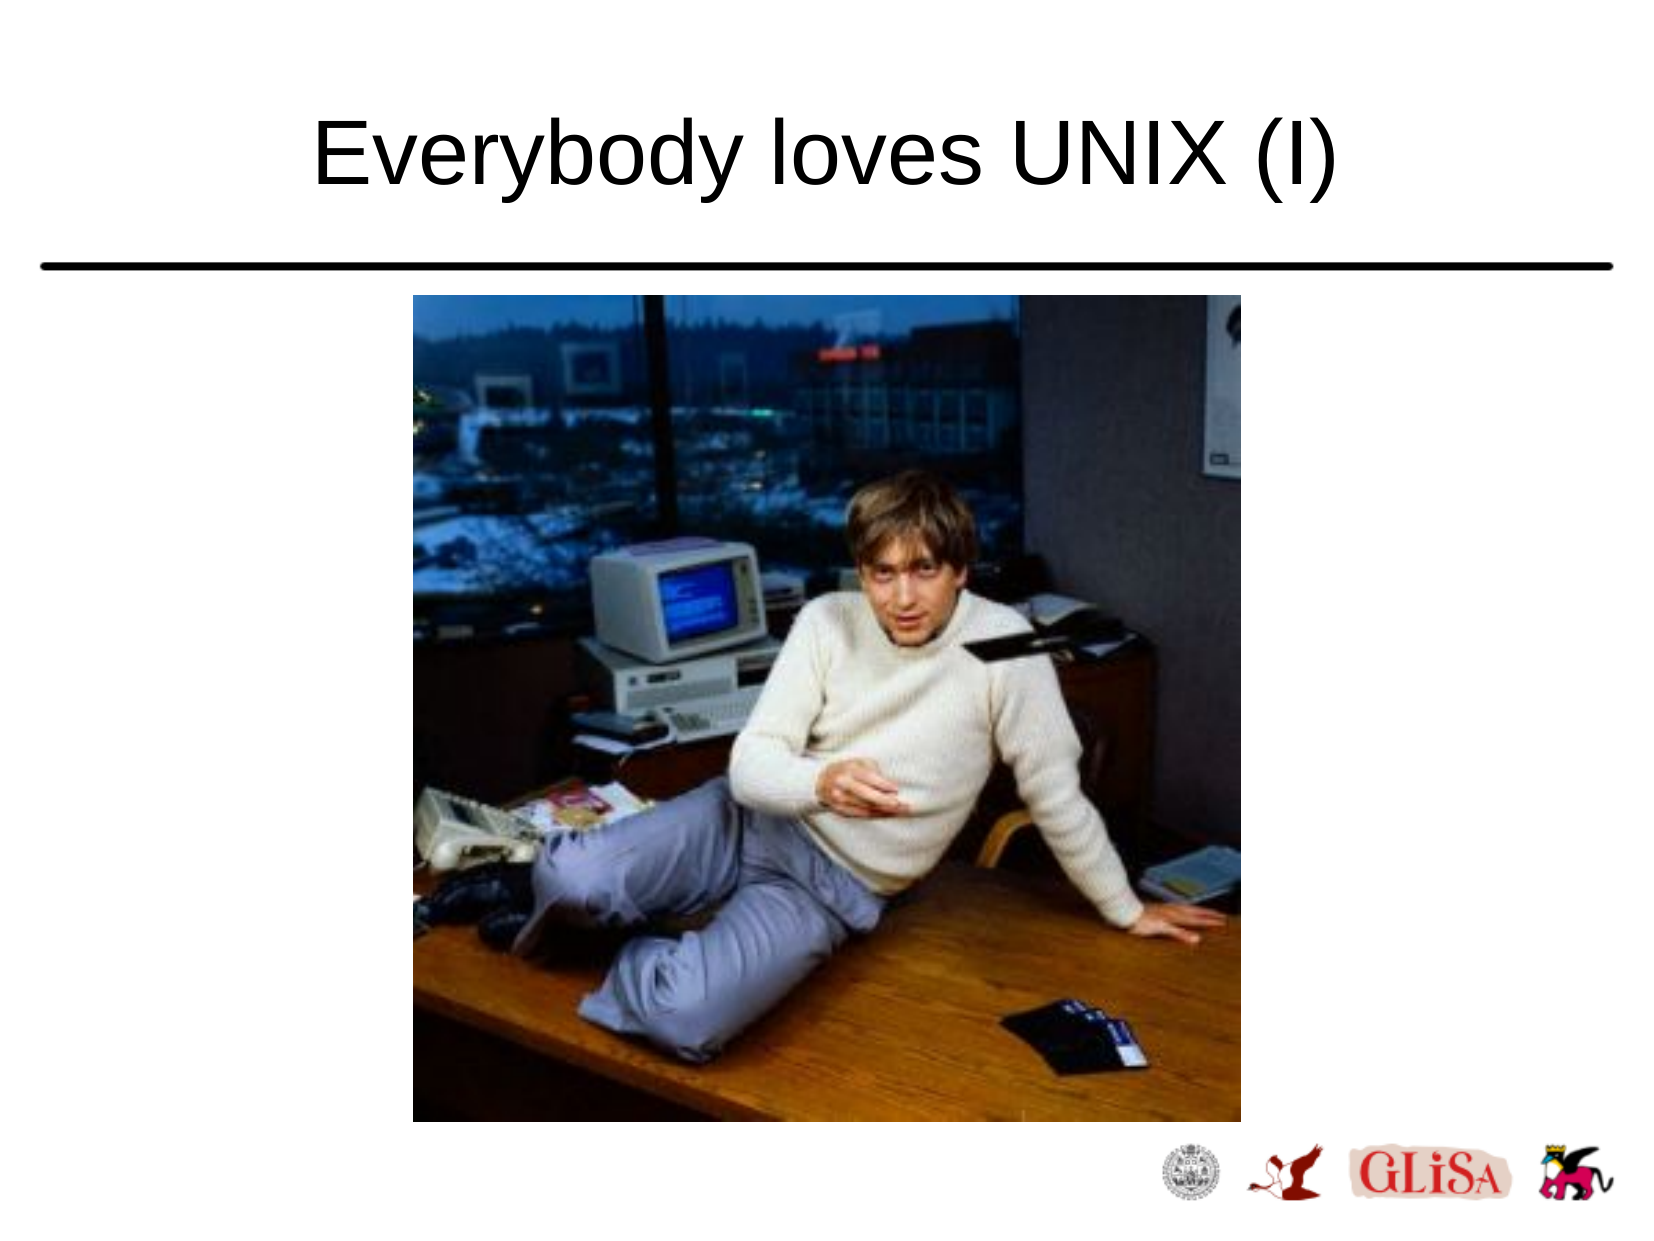

# Everybody loves UNIX (I)
Incluso gente de dudosa moralidad...